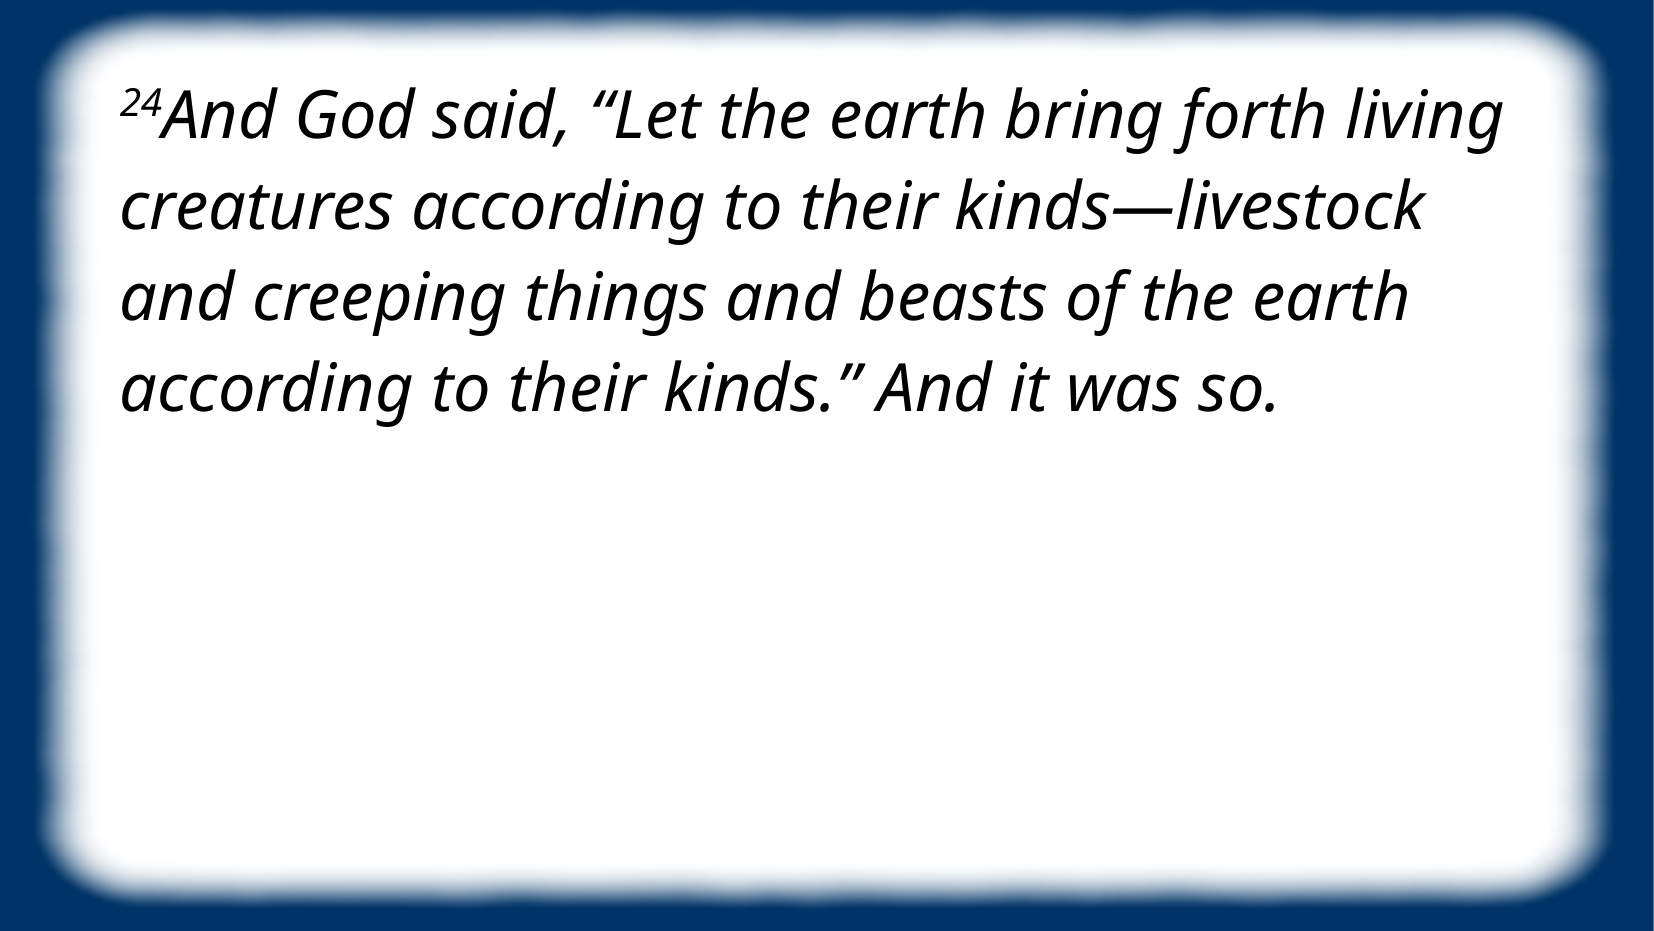

24And God said, “Let the earth bring forth living creatures according to their kinds—livestock and creeping things and beasts of the earth according to their kinds.” And it was so.